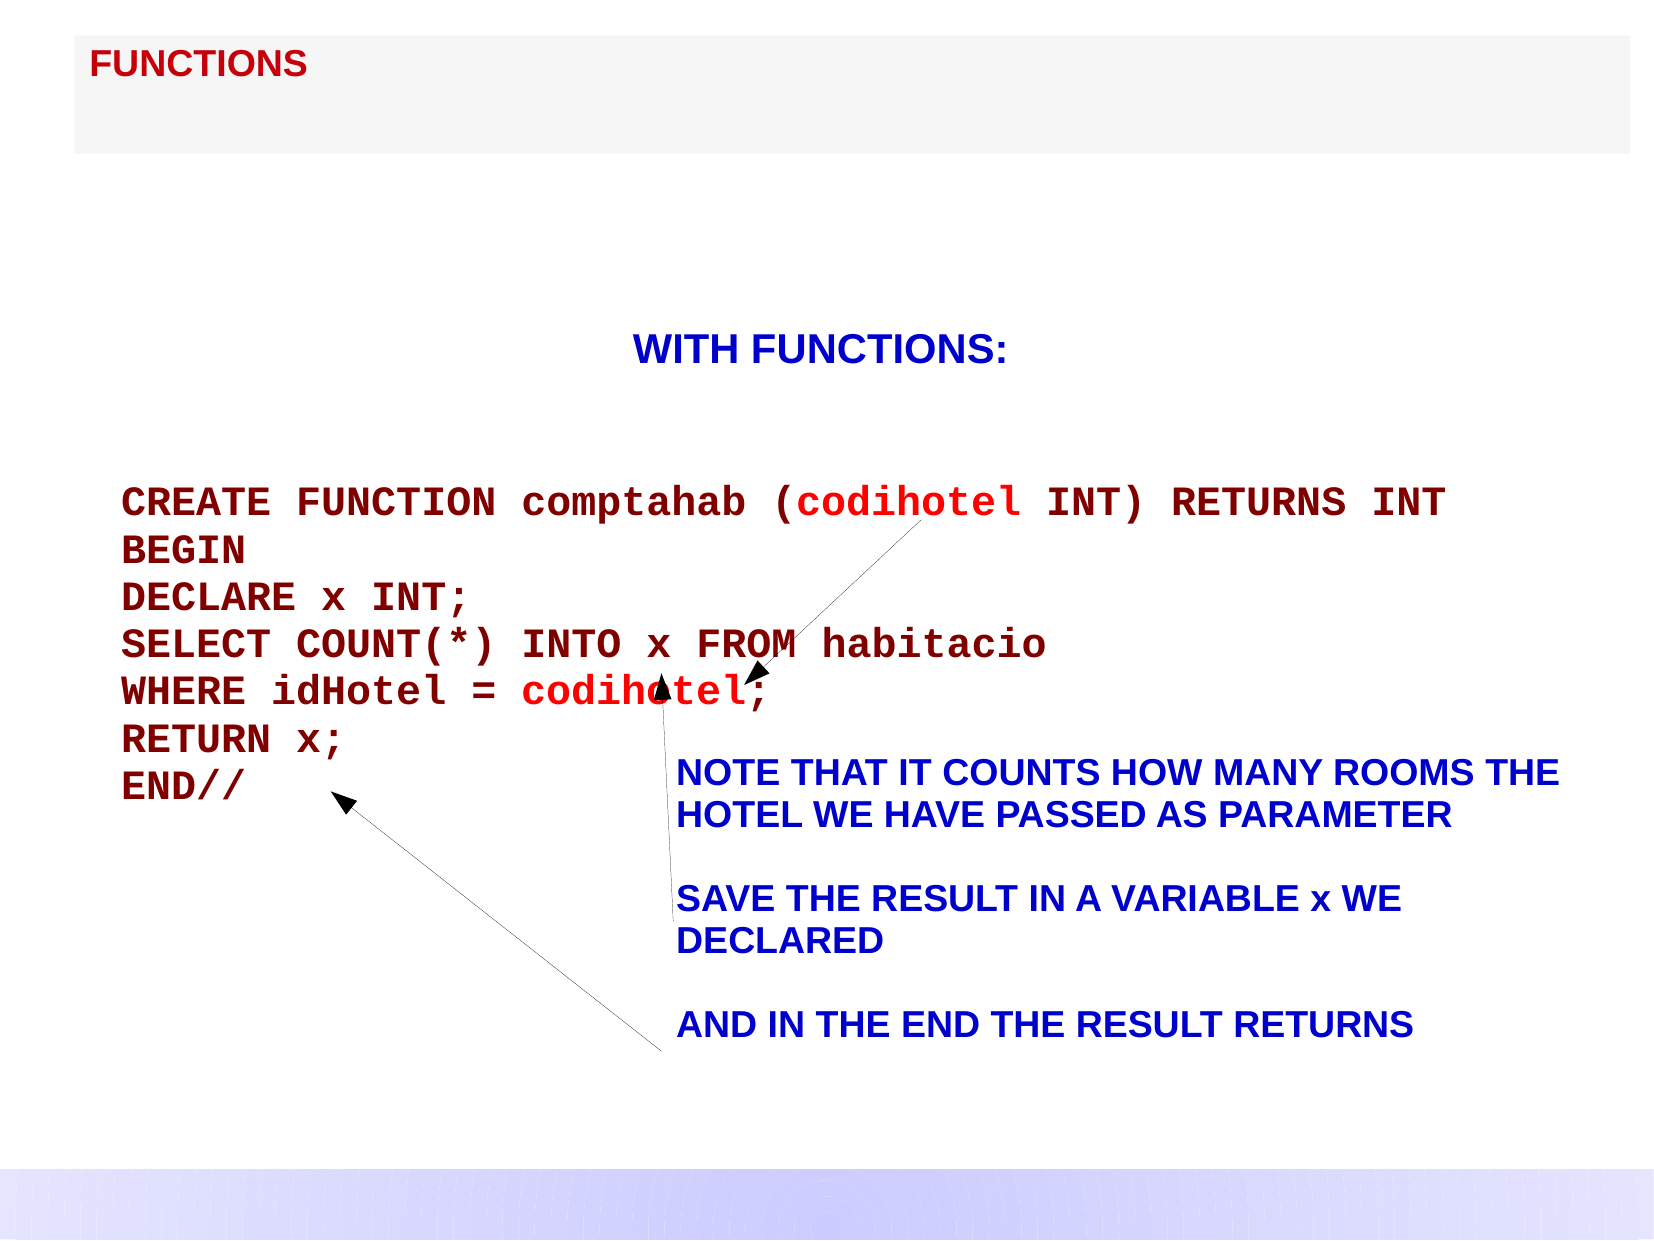

FUNCTIONS
WITH FUNCTIONS:
CREATE FUNCTION comptahab (codihotel INT) RETURNS INT
BEGIN
DECLARE x INT;
SELECT COUNT(*) INTO x FROM habitacio
WHERE idHotel = codihotel;
RETURN x;
END//
NOTE THAT IT COUNTS HOW MANY ROOMS THE HOTEL WE HAVE PASSED AS PARAMETER
SAVE THE RESULT IN A VARIABLE x WE DECLARED
AND IN THE END THE RESULT RETURNS